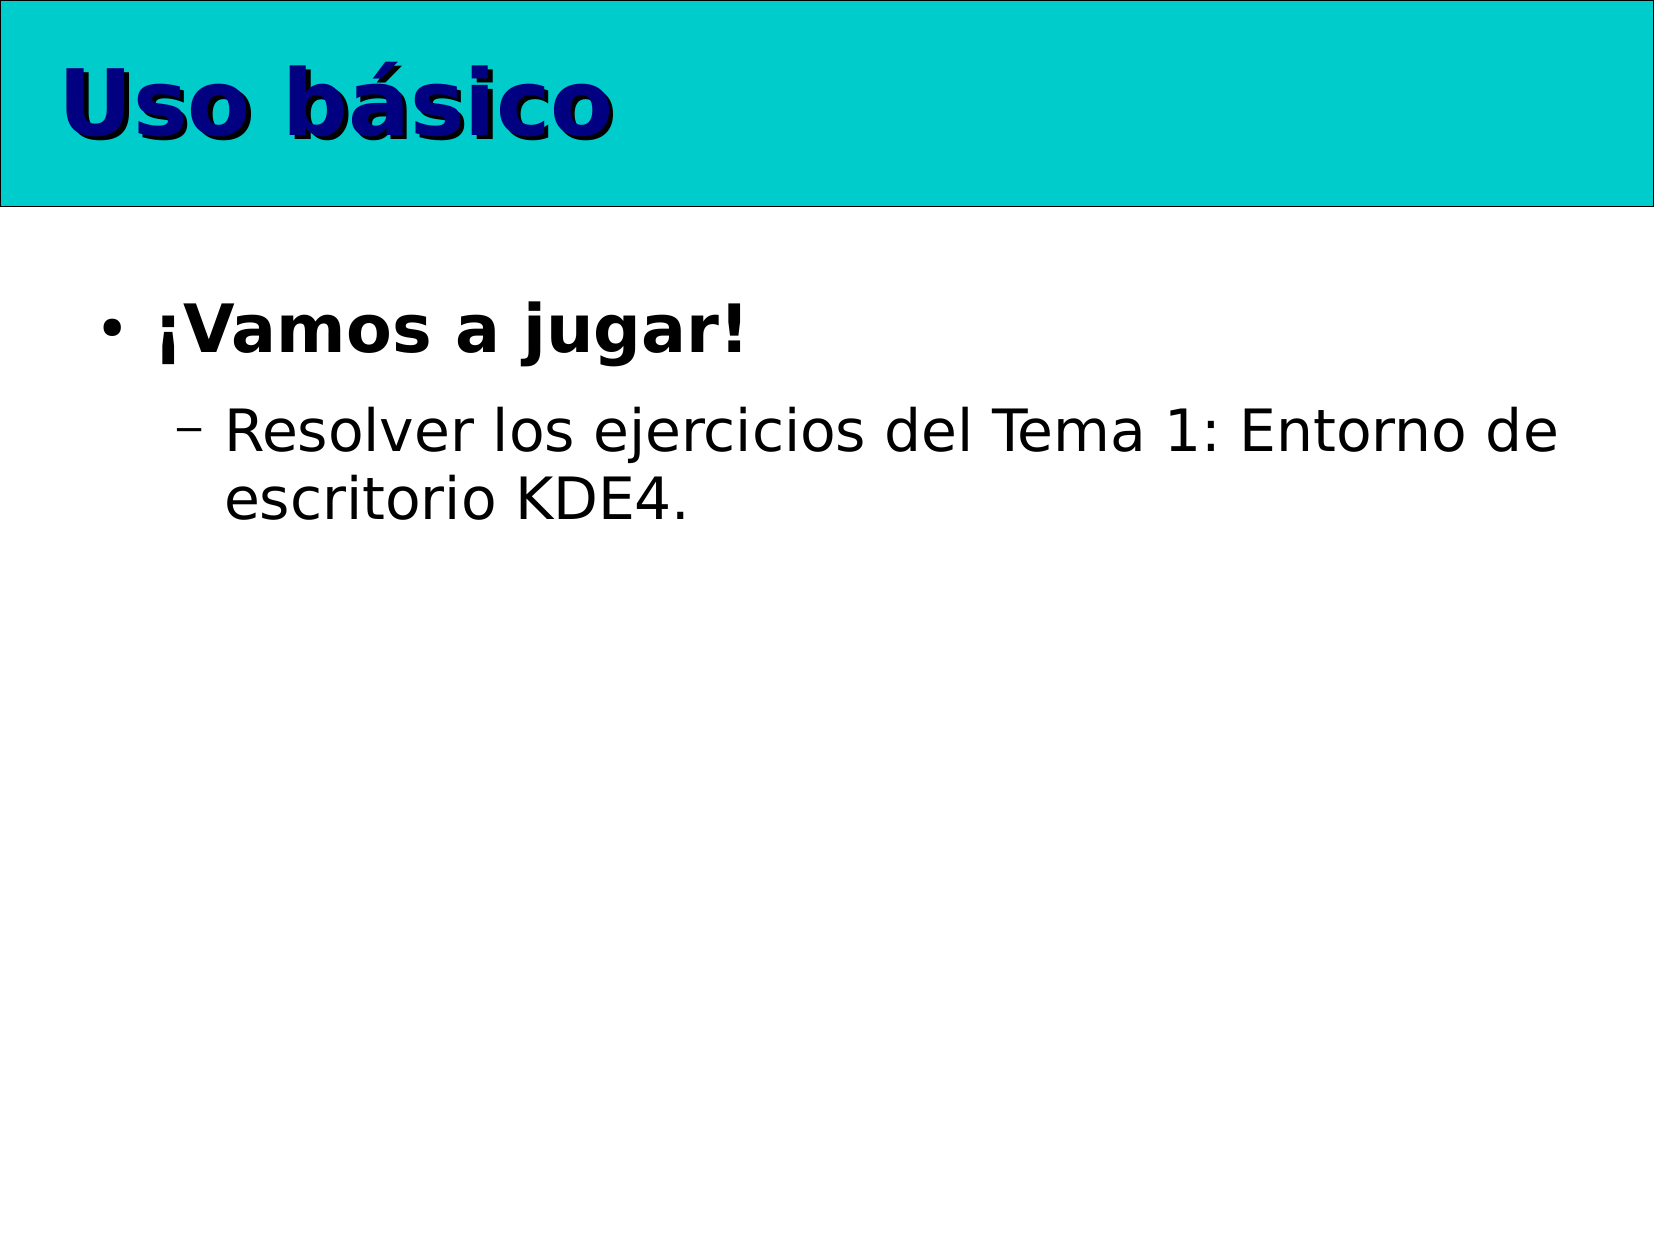

# Uso básico
¡Vamos a jugar!
Resolver los ejercicios del Tema 1: Entorno de escritorio KDE4.